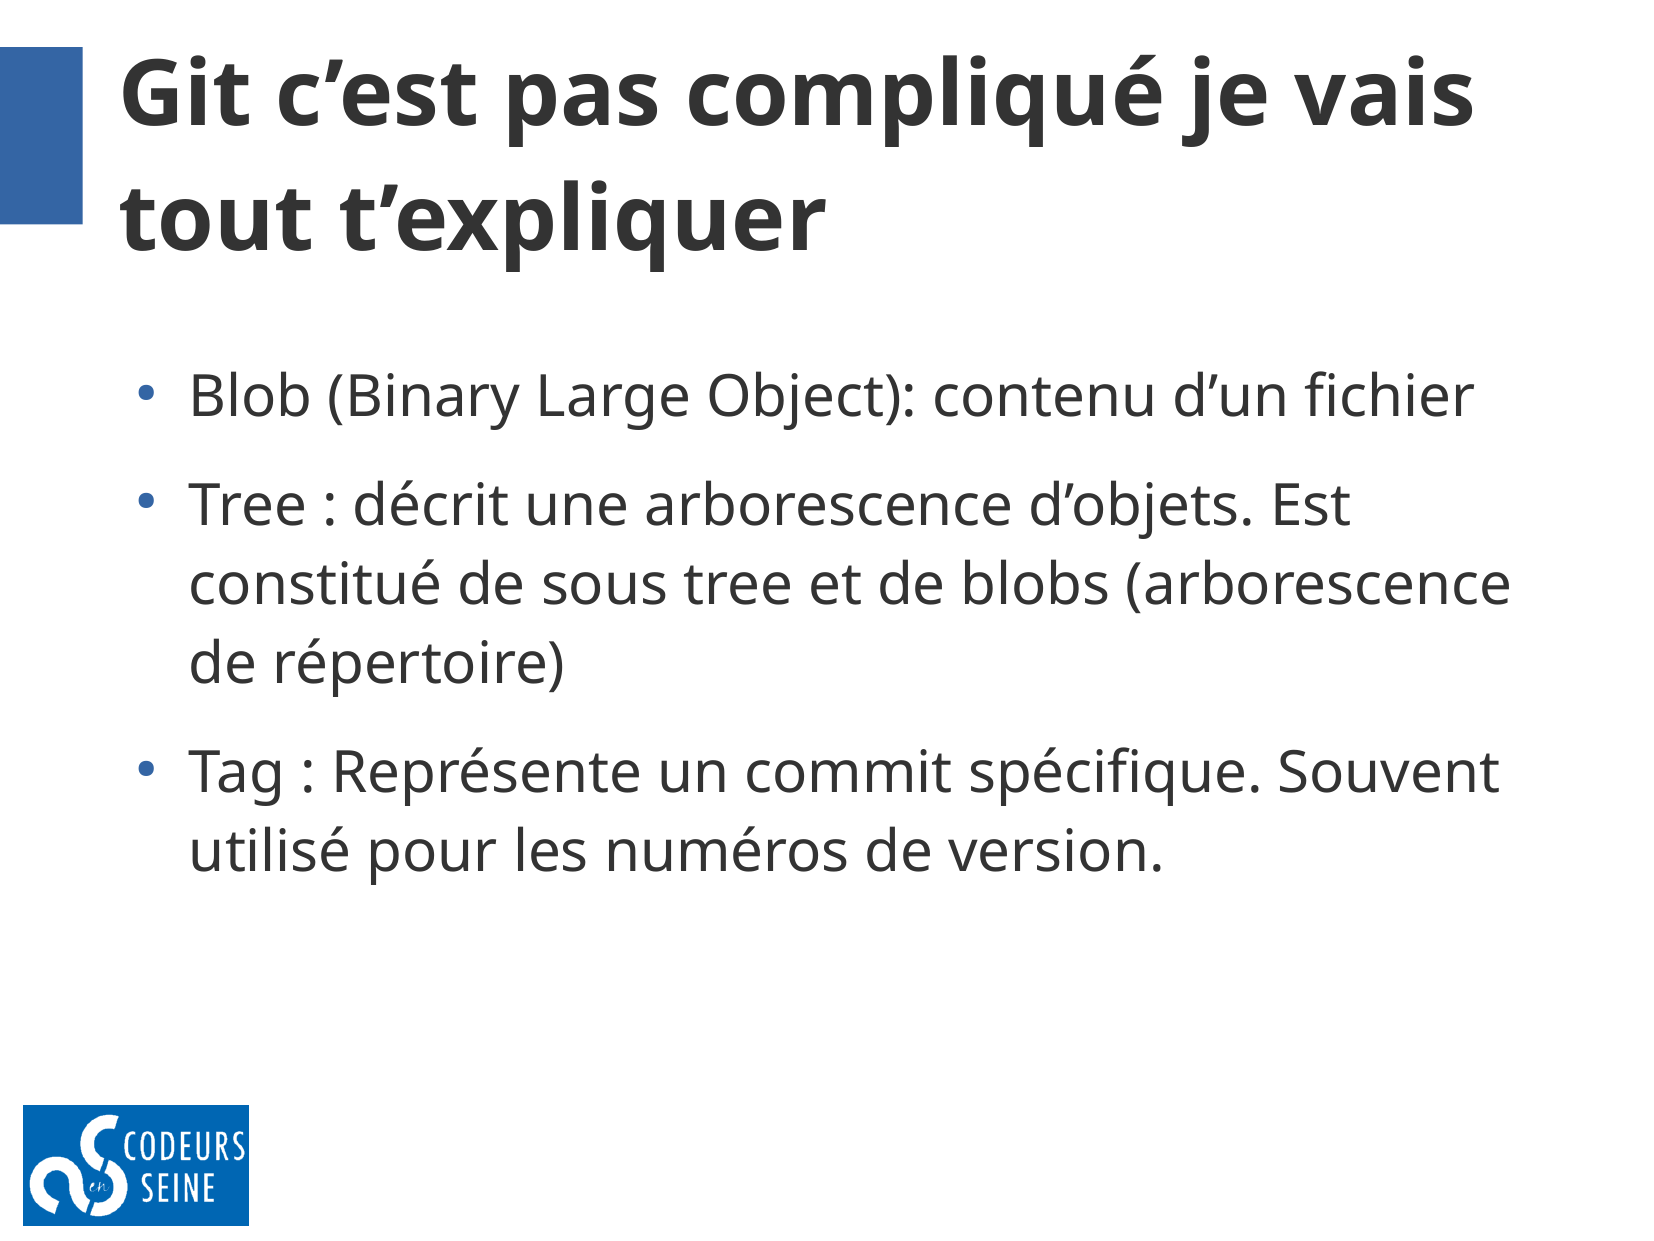

# Git c’est pas compliqué je vais tout t’expliquer
Blob (Binary Large Object): contenu d’un fichier
Tree : décrit une arborescence d’objets. Est constitué de sous tree et de blobs (arborescence de répertoire)
Tag : Représente un commit spécifique. Souvent utilisé pour les numéros de version.